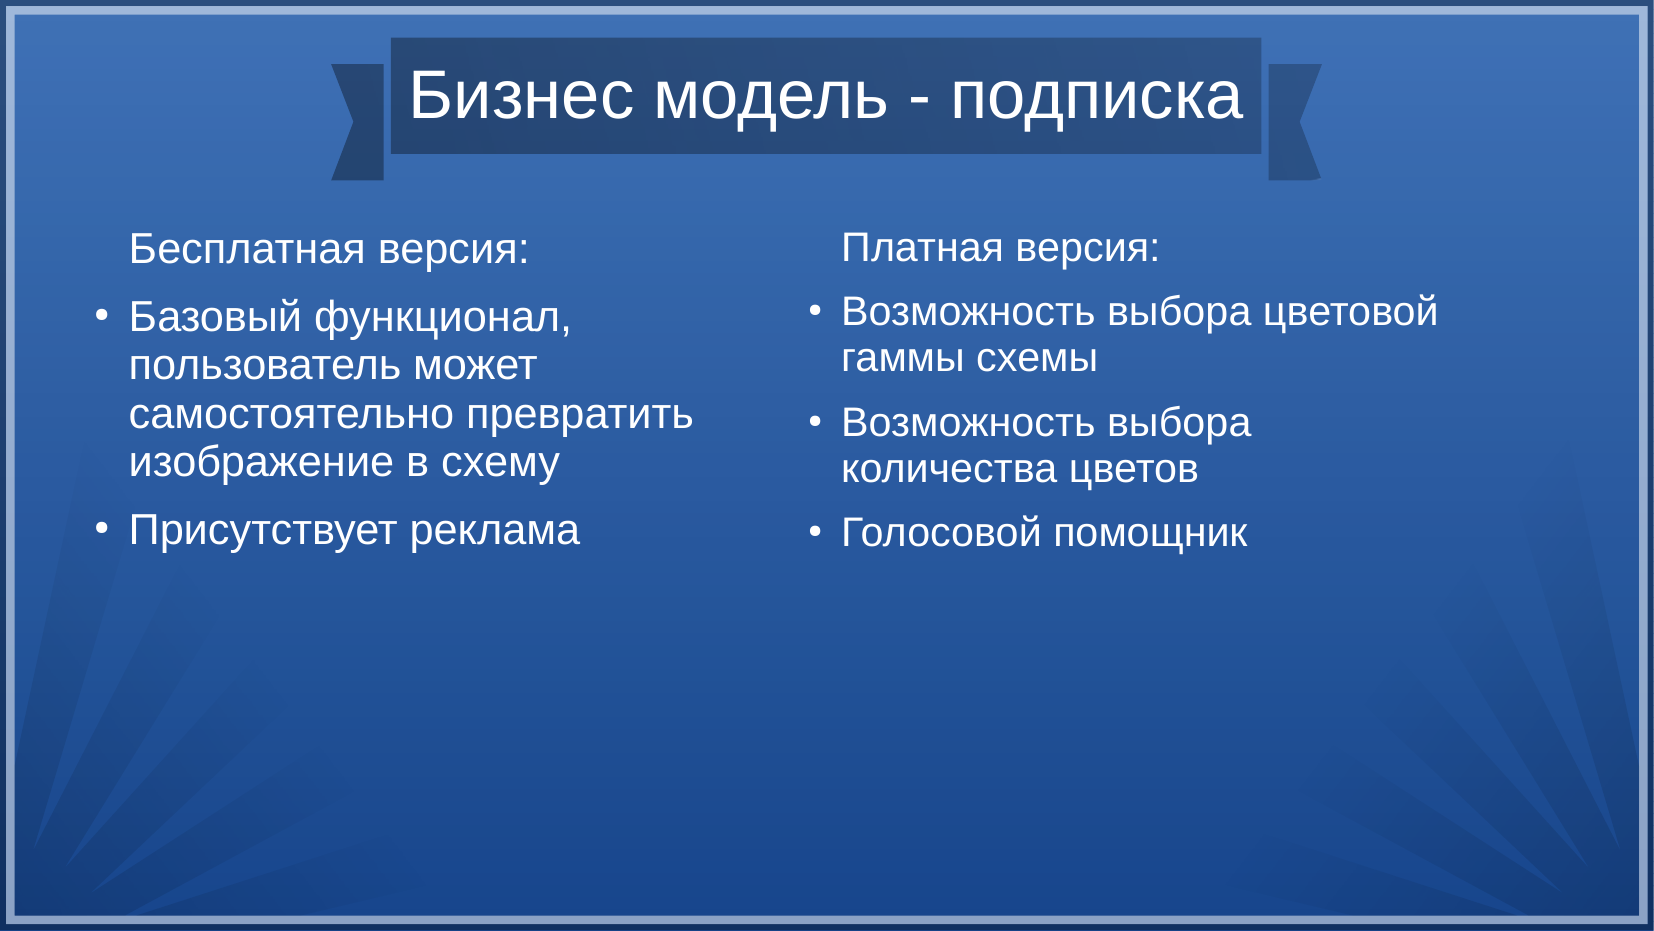

# Бизнес модель - подписка
Бесплатная версия:
Базовый функционал, пользователь может самостоятельно превратить изображение в схему
Присутствует реклама
Платная версия:
Возможность выбора цветовой гаммы схемы
Возможность выбора количества цветов
Голосовой помощник